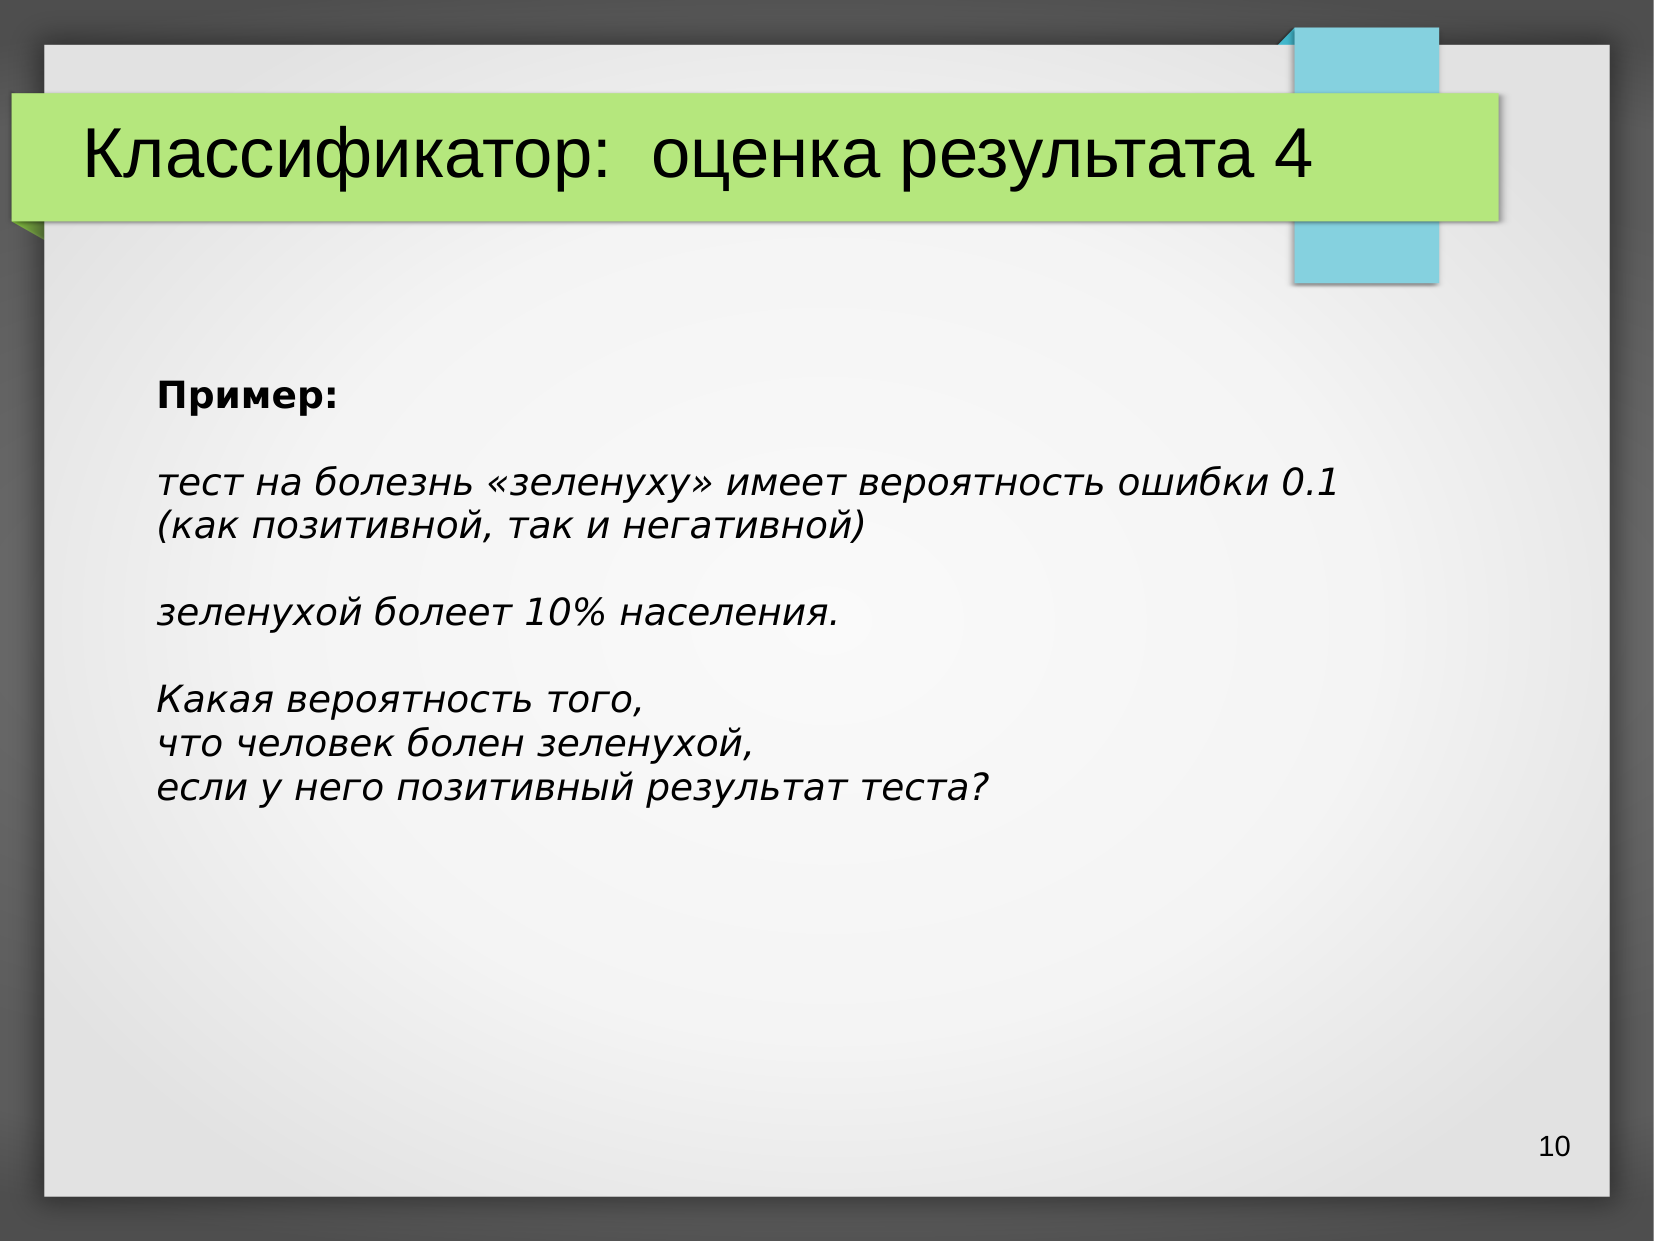

# Классификатор: оценка результата 4
Пример:
тест на болезнь «зеленуху» имеет вероятность ошибки 0.1 (как позитивной, так и негативной)
зеленухой болеет 10% населения.
Какая вероятность того,
что человек болен зеленухой,
если у него позитивный результат теста?
10